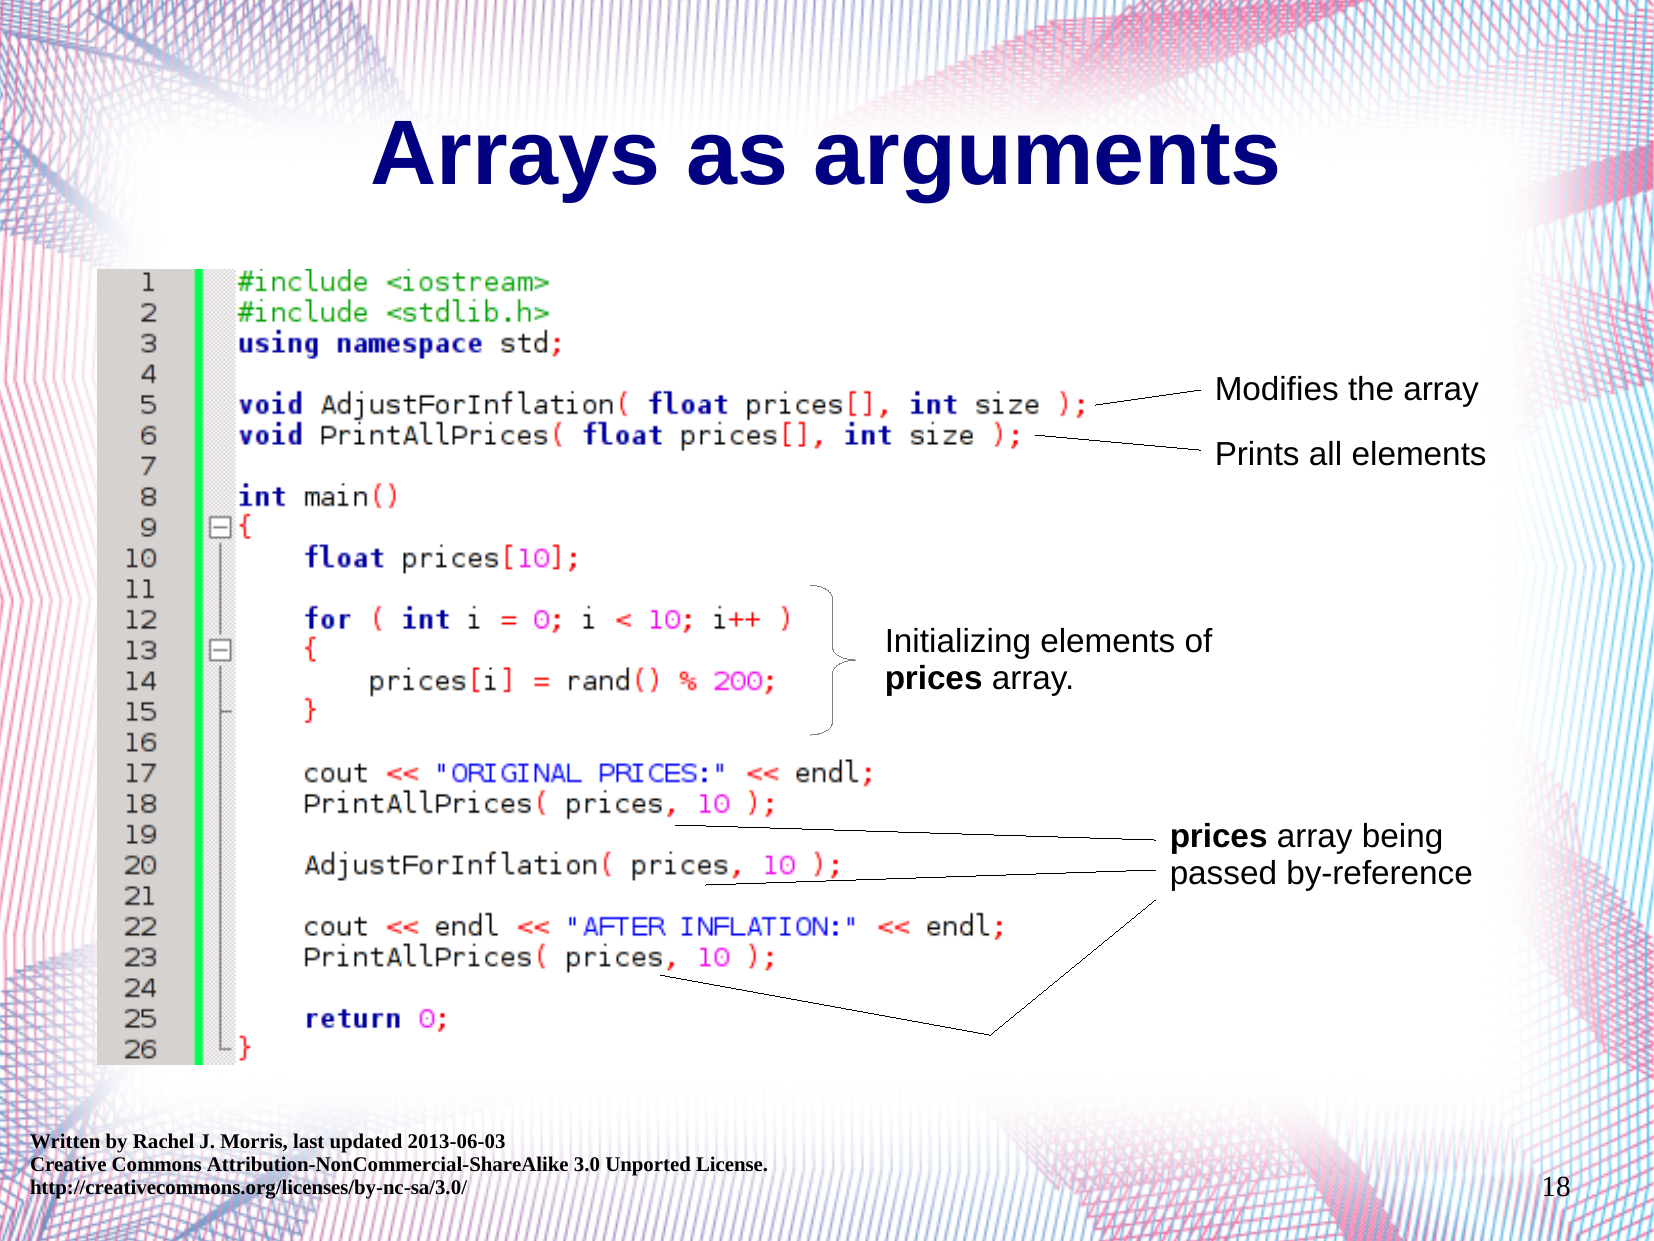

# Arrays as arguments
Modifies the array
Prints all elements
Initializing elements of prices array.
prices array being passed by-reference
18